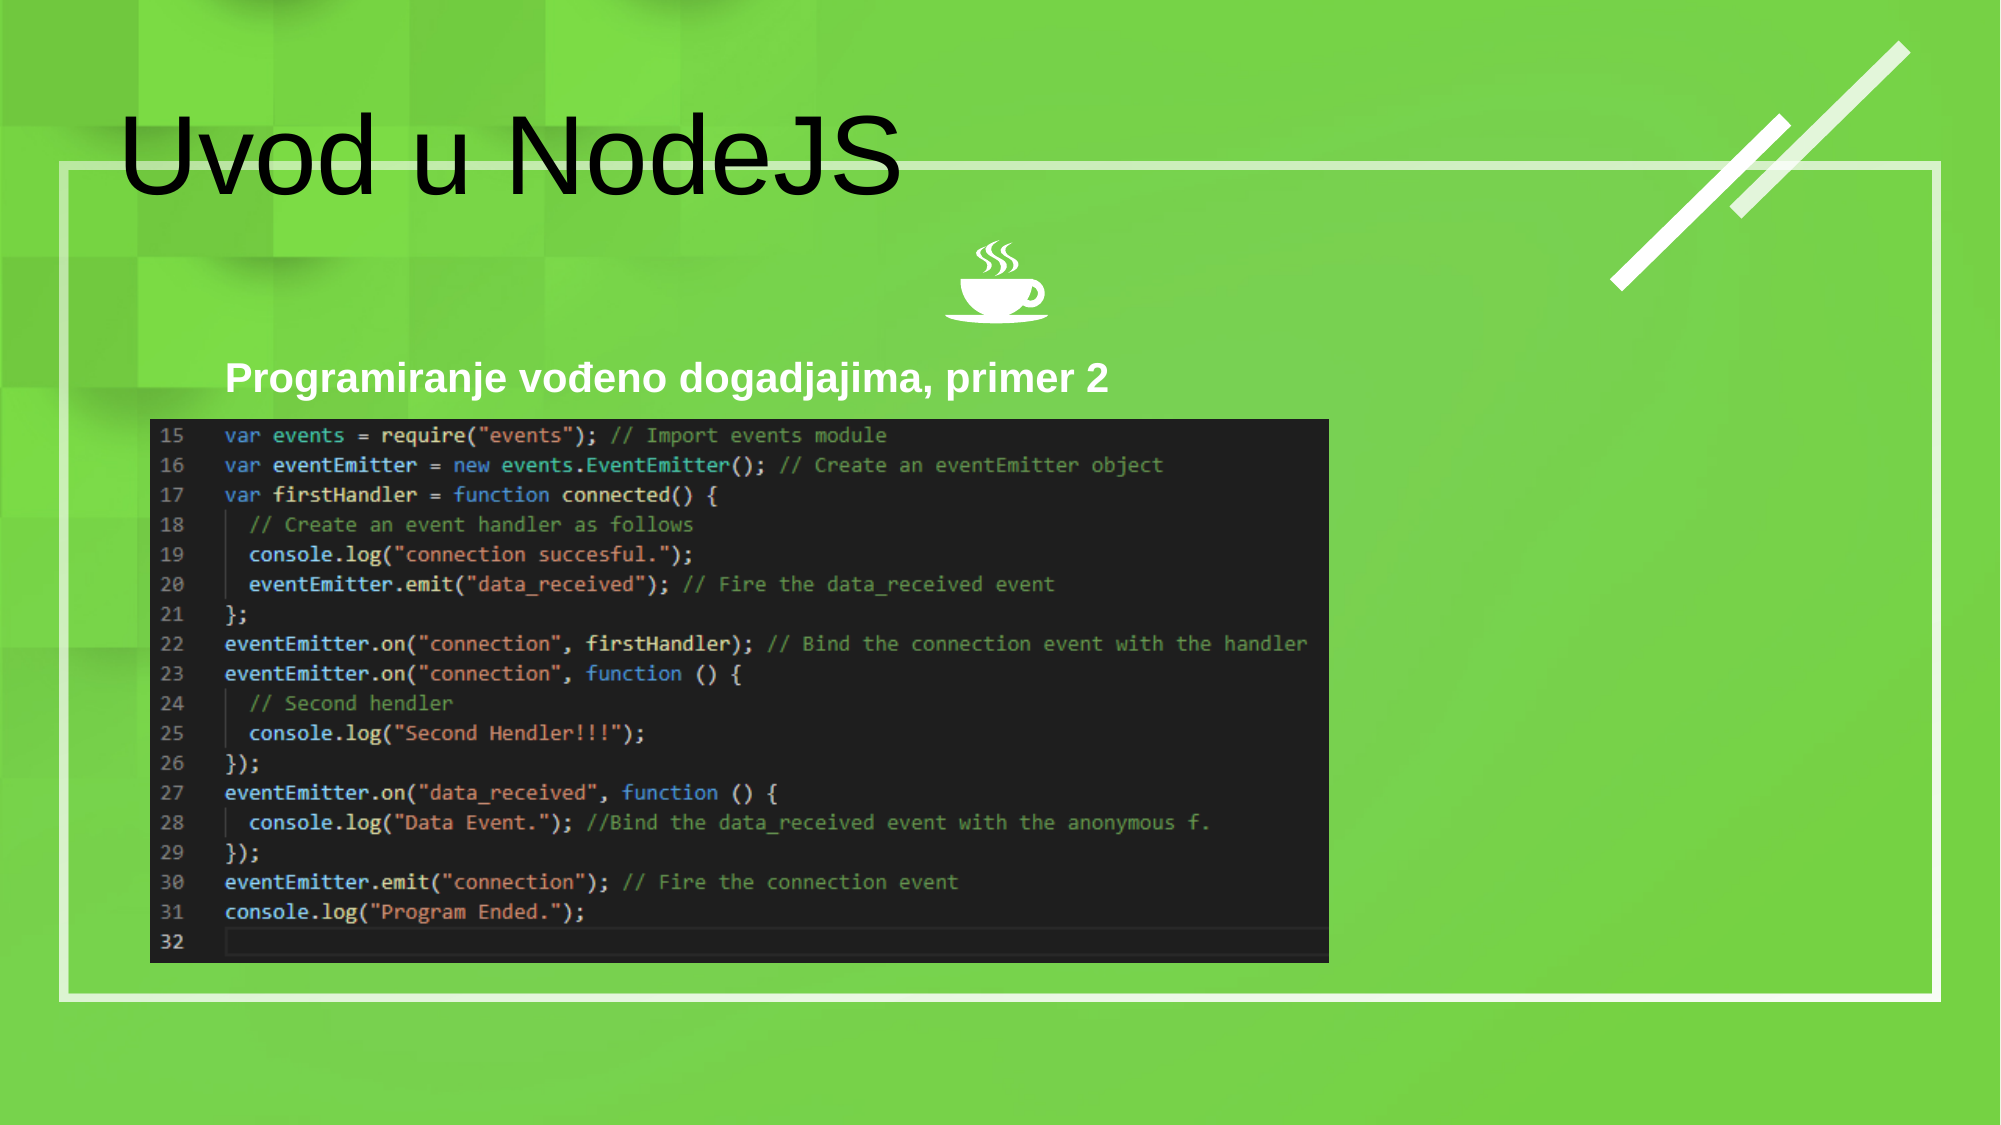

Uvod u NodeJS
Programiranje vođeno dogadjajima, primer 2